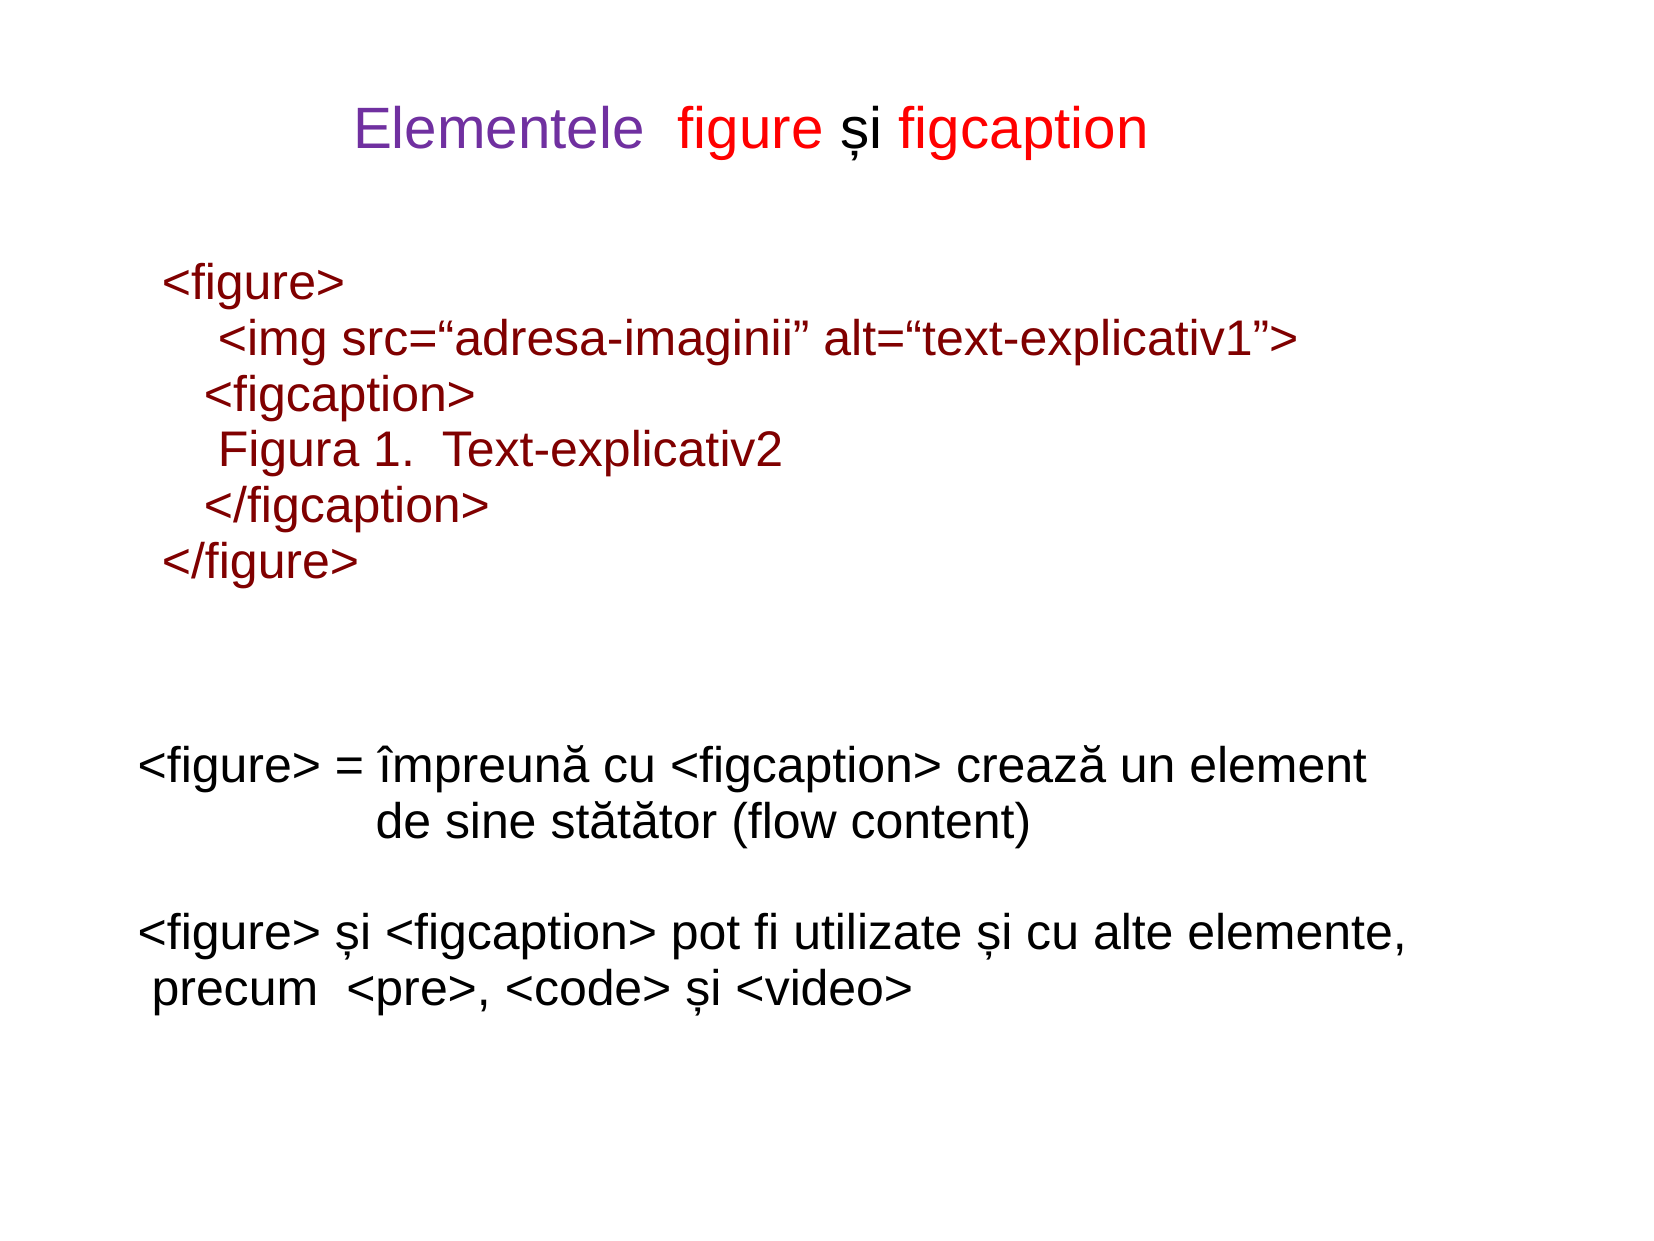

Elementele figure și figcaption
<figure>
 <img src=“adresa-imaginii” alt=“text-explicativ1”>
 <figcaption>
 Figura 1. Text-explicativ2
 </figcaption>
</figure>
<figure> = împreună cu <figcaption> crează un element
 de sine stătător (flow content)
<figure> și <figcaption> pot fi utilizate și cu alte elemente,
 precum <pre>, <code> și <video>